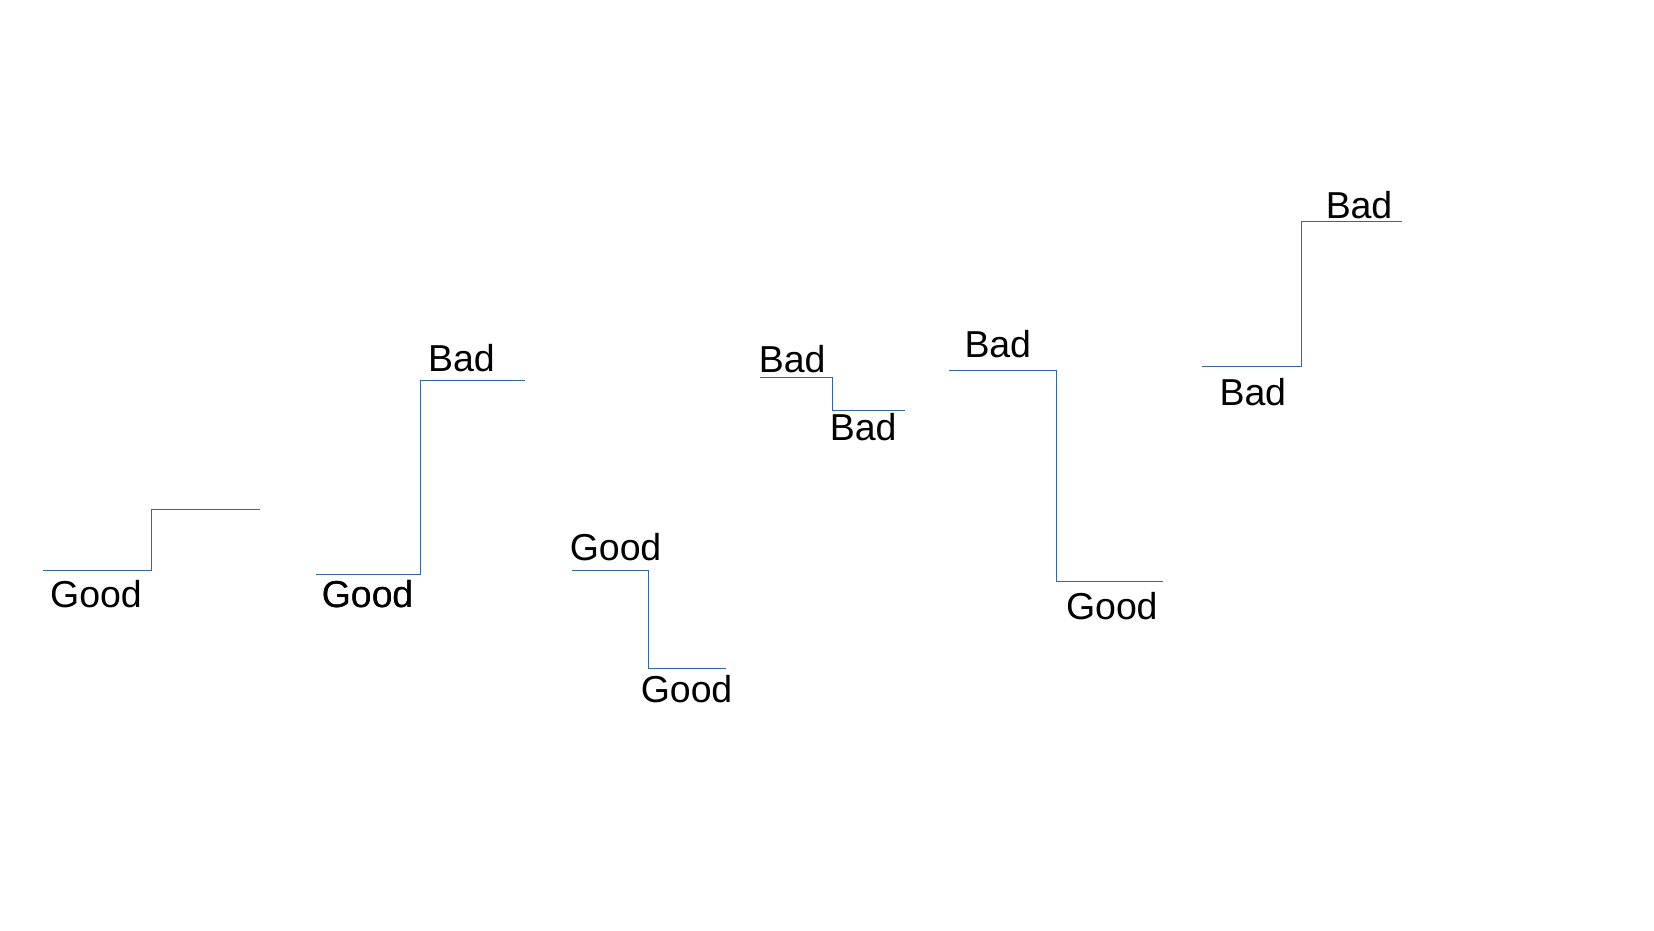

Bad
Bad
Bad
Bad
Bad
Bad
Good
Good
Good
Good
Good
Good